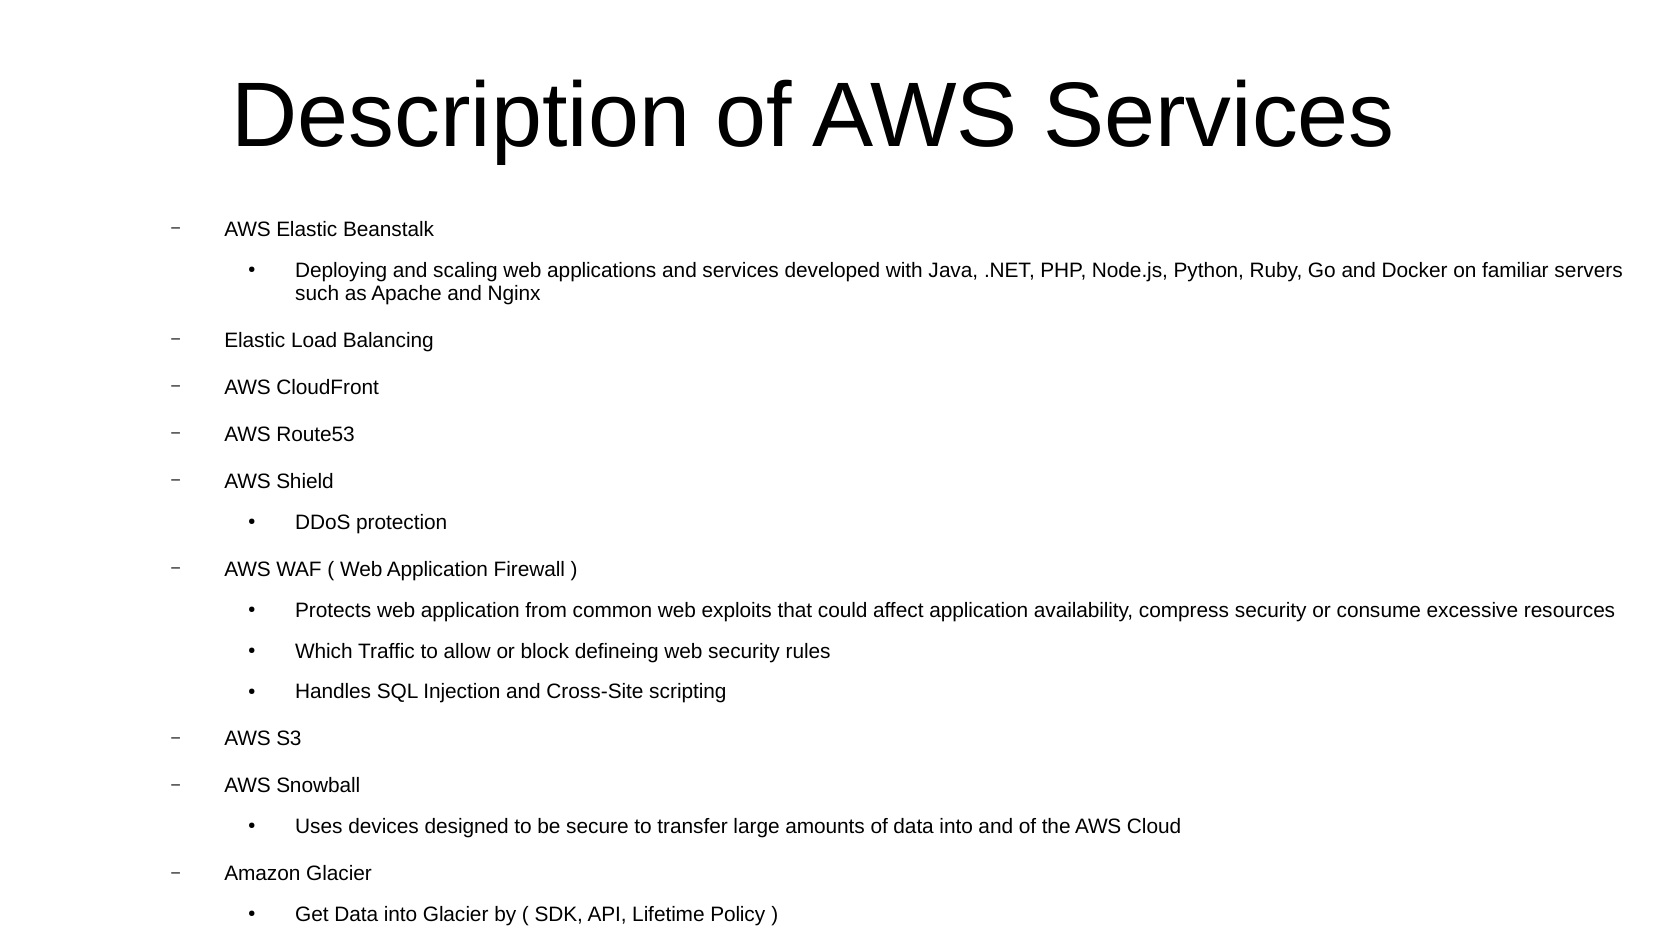

# Description of AWS Services
AWS Elastic Beanstalk
Deploying and scaling web applications and services developed with Java, .NET, PHP, Node.js, Python, Ruby, Go and Docker on familiar servers such as Apache and Nginx
Elastic Load Balancing
AWS CloudFront
AWS Route53
AWS Shield
DDoS protection
AWS WAF ( Web Application Firewall )
Protects web application from common web exploits that could affect application availability, compress security or consume excessive resources
Which Traffic to allow or block defineing web security rules
Handles SQL Injection and Cross-Site scripting
AWS S3
AWS Snowball
Uses devices designed to be secure to transfer large amounts of data into and of the AWS Cloud
Amazon Glacier
Get Data into Glacier by ( SDK, API, Lifetime Policy )